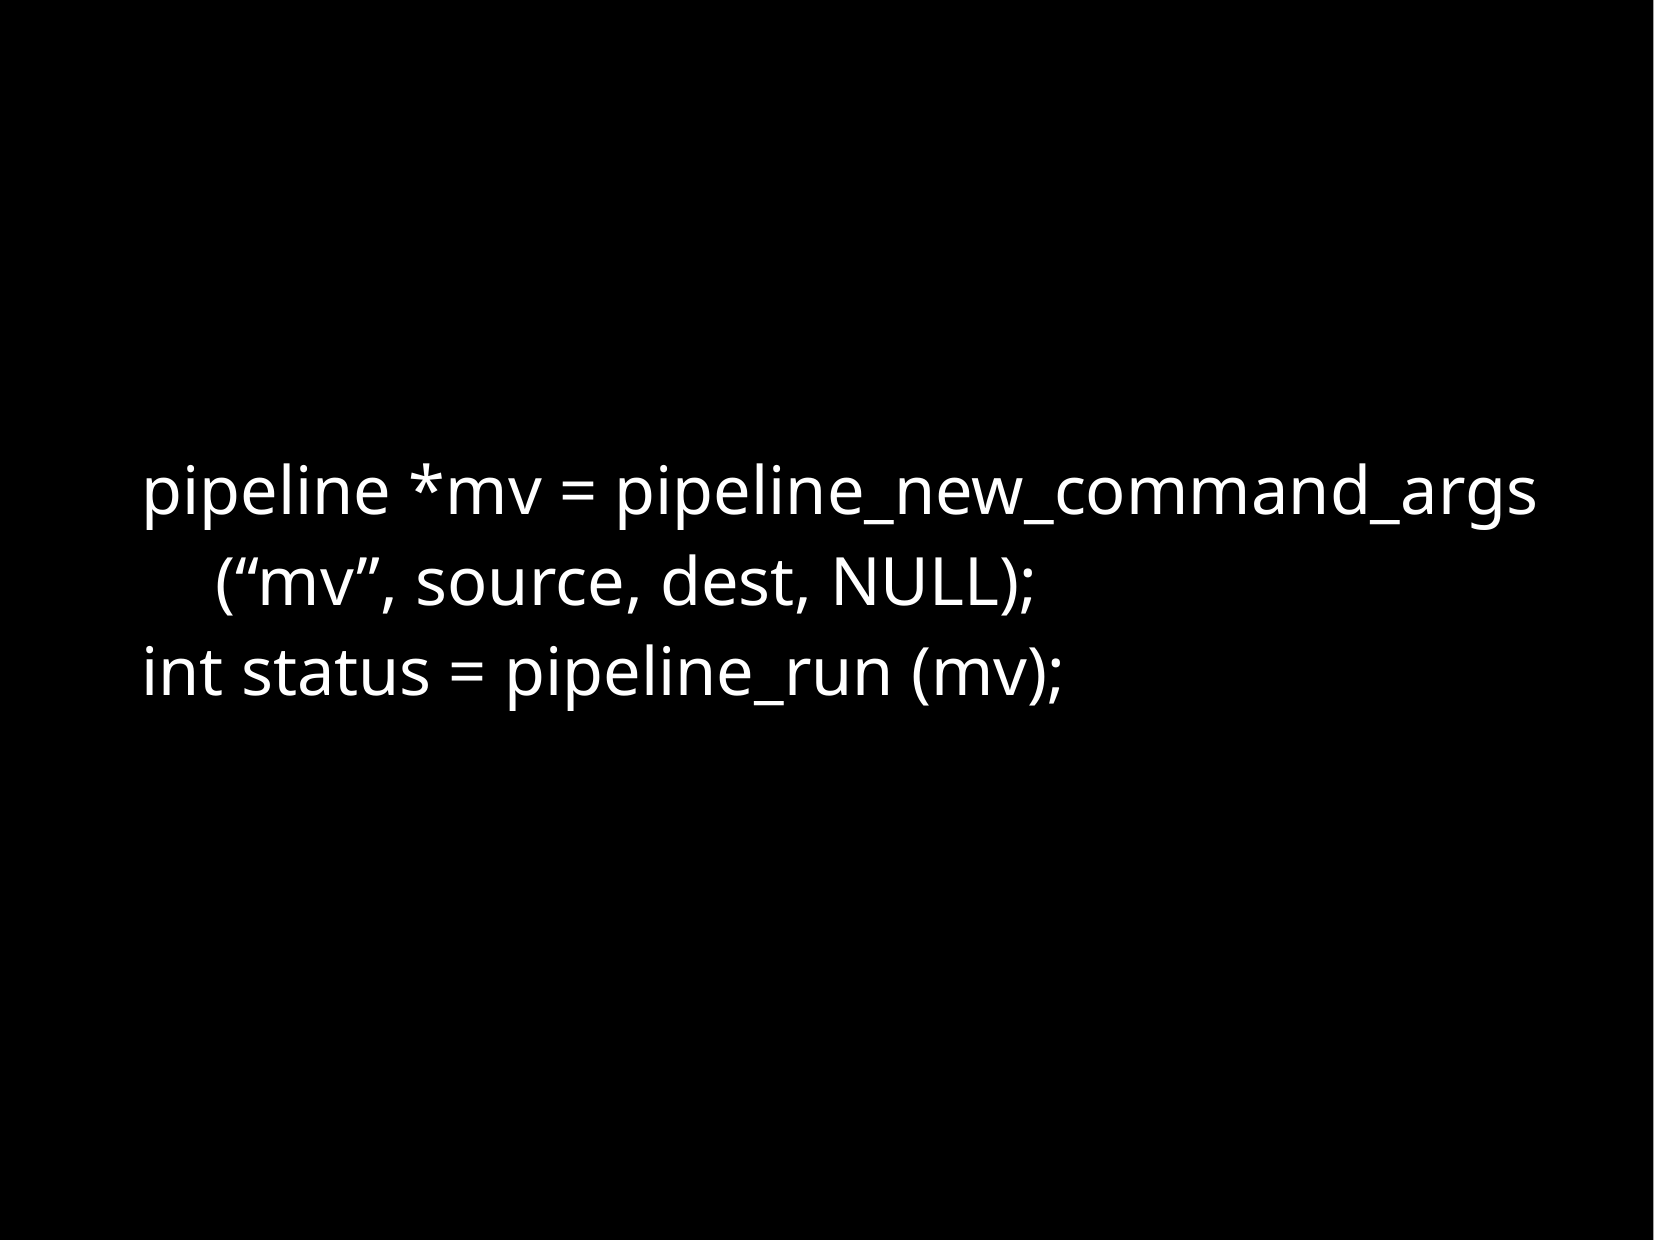

# pipeline *mv = pipeline_new_command_args
	(“mv”, source, dest, NULL);
int status = pipeline_run (mv);